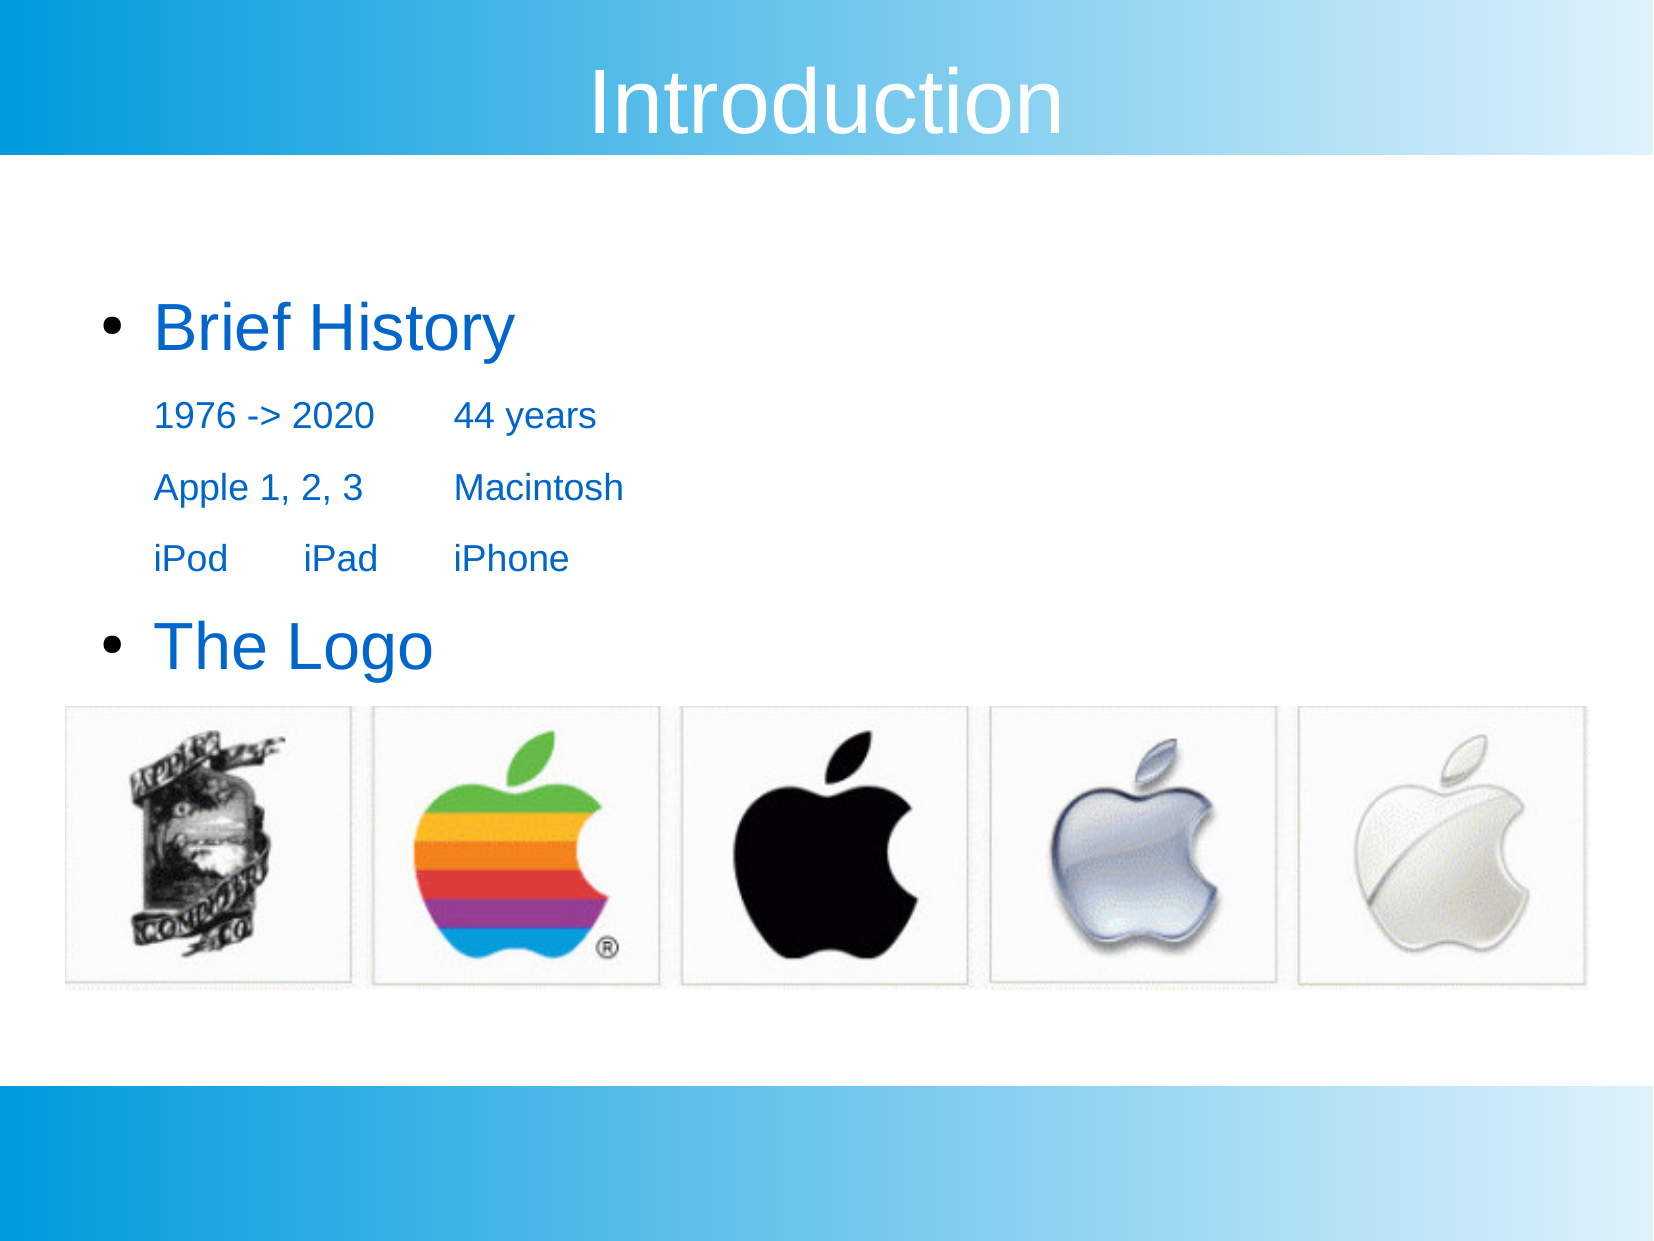

# Introduction
Brief History
1976 -> 2020 	44 years
Apple 1, 2, 3 	Macintosh
iPod		iPad		iPhone
The Logo